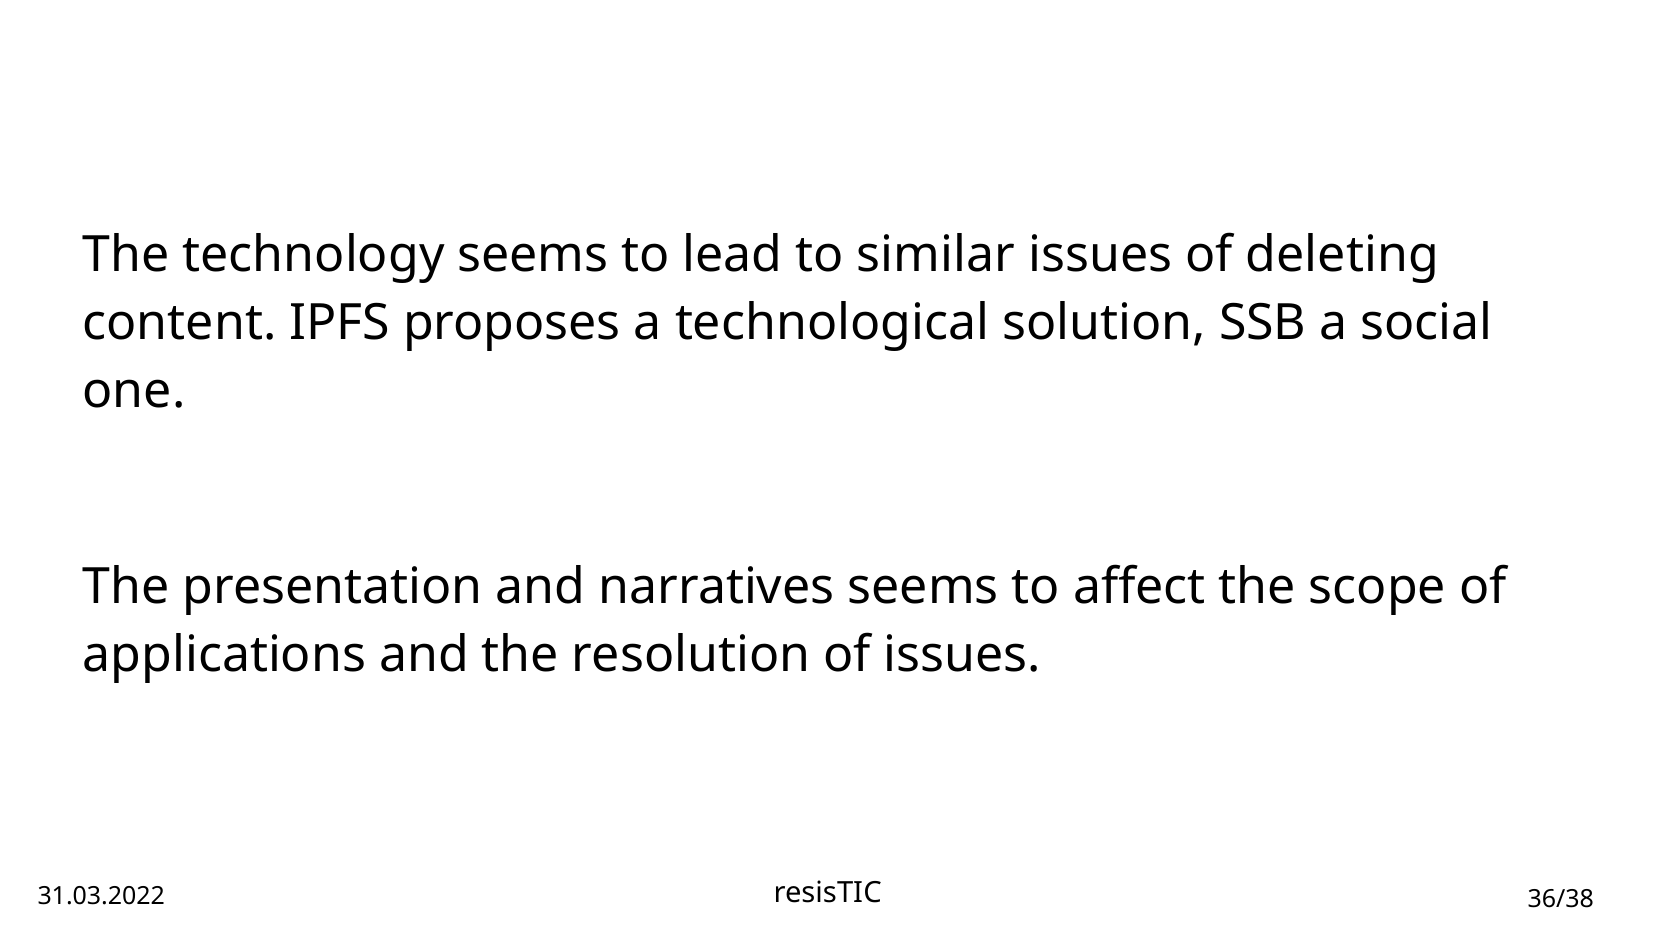

# The technology seems to lead to similar issues of deleting content. IPFS proposes a technological solution, SSB a social one.
The presentation and narratives seems to affect the scope of applications and the resolution of issues.
36/38